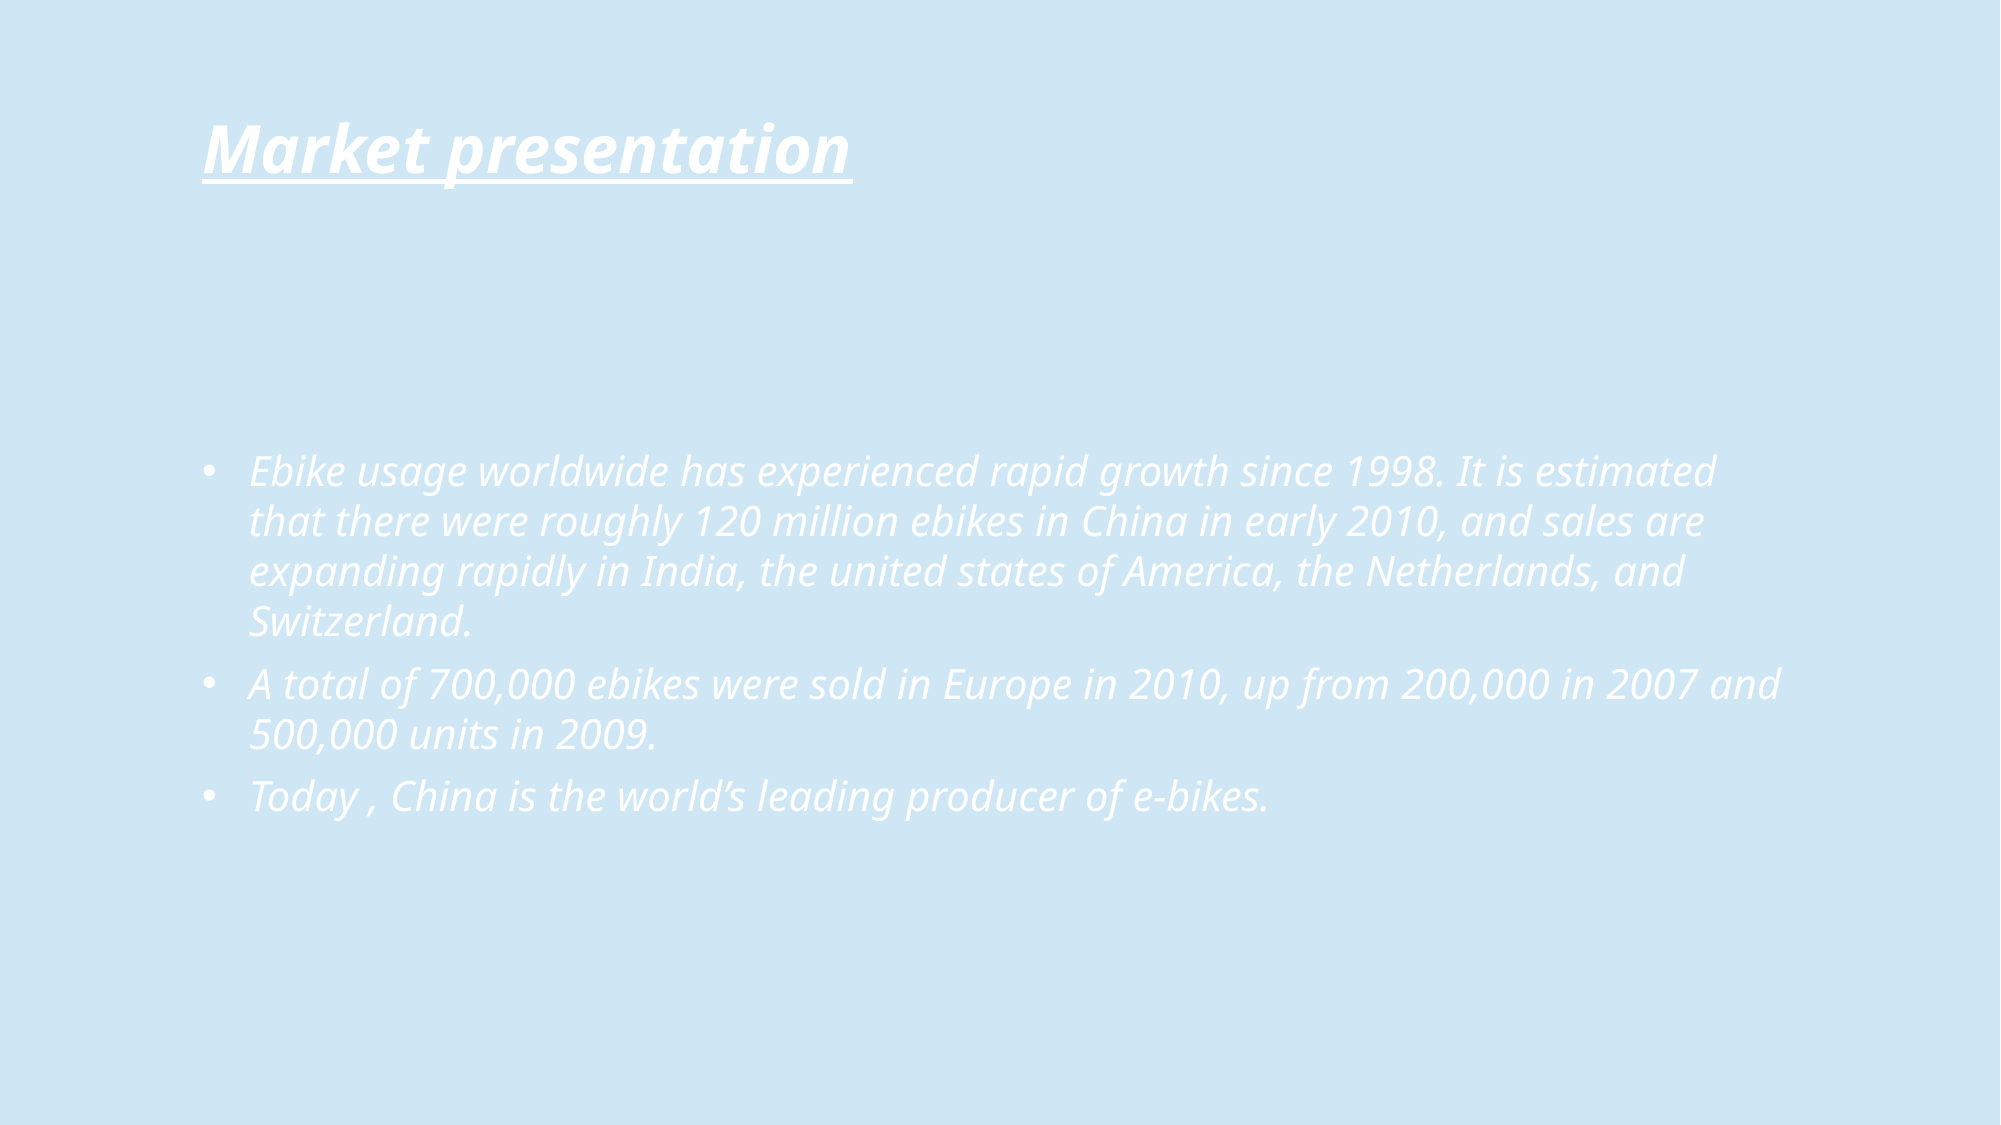

# Market presentation
Ebike usage worldwide has experienced rapid growth since 1998. It is estimated that there were roughly 120 million ebikes in China in early 2010, and sales are expanding rapidly in India, the united states of America, the Netherlands, and Switzerland.
A total of 700,000 ebikes were sold in Europe in 2010, up from 200,000 in 2007 and 500,000 units in 2009.
Today , China is the world’s leading producer of e-bikes.